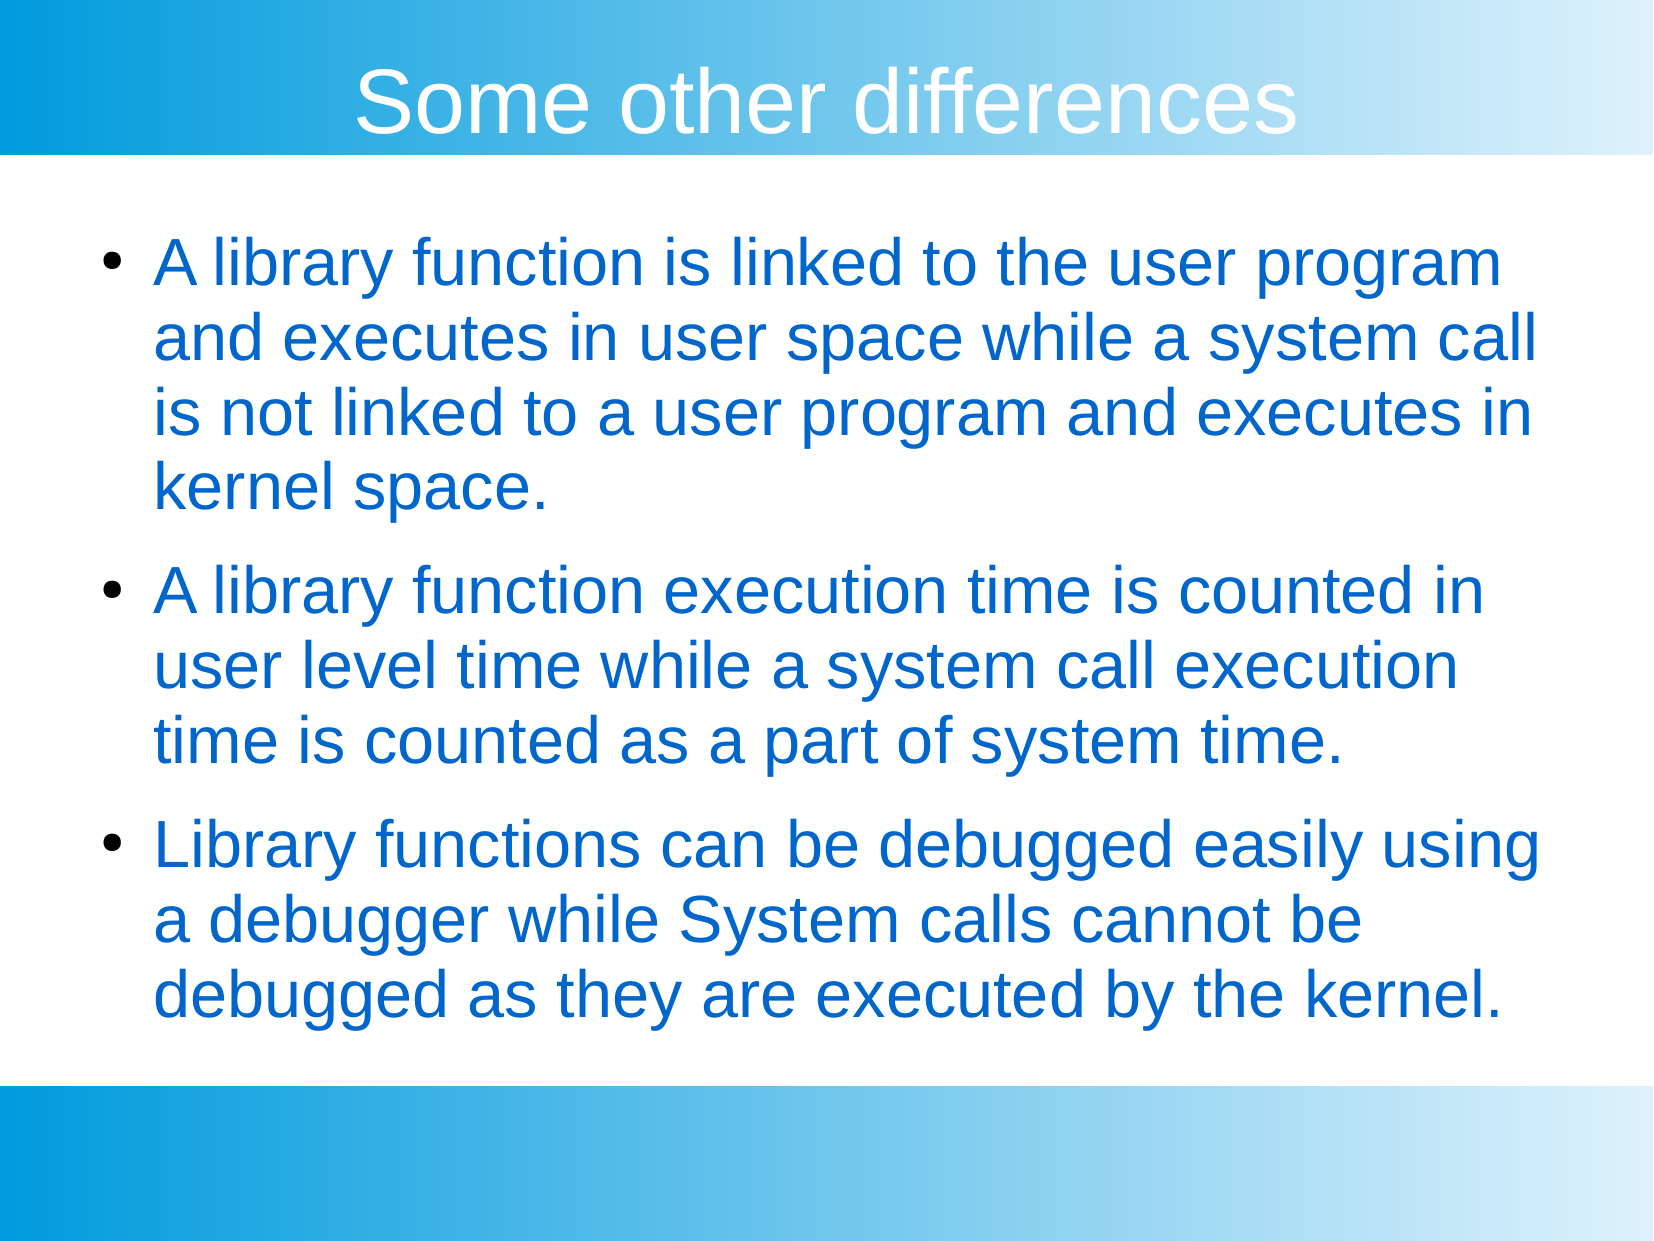

# Some other differences
A library function is linked to the user program and executes in user space while a system call is not linked to a user program and executes in kernel space.
A library function execution time is counted in user level time while a system call execution time is counted as a part of system time.
Library functions can be debugged easily using a debugger while System calls cannot be debugged as they are executed by the kernel.